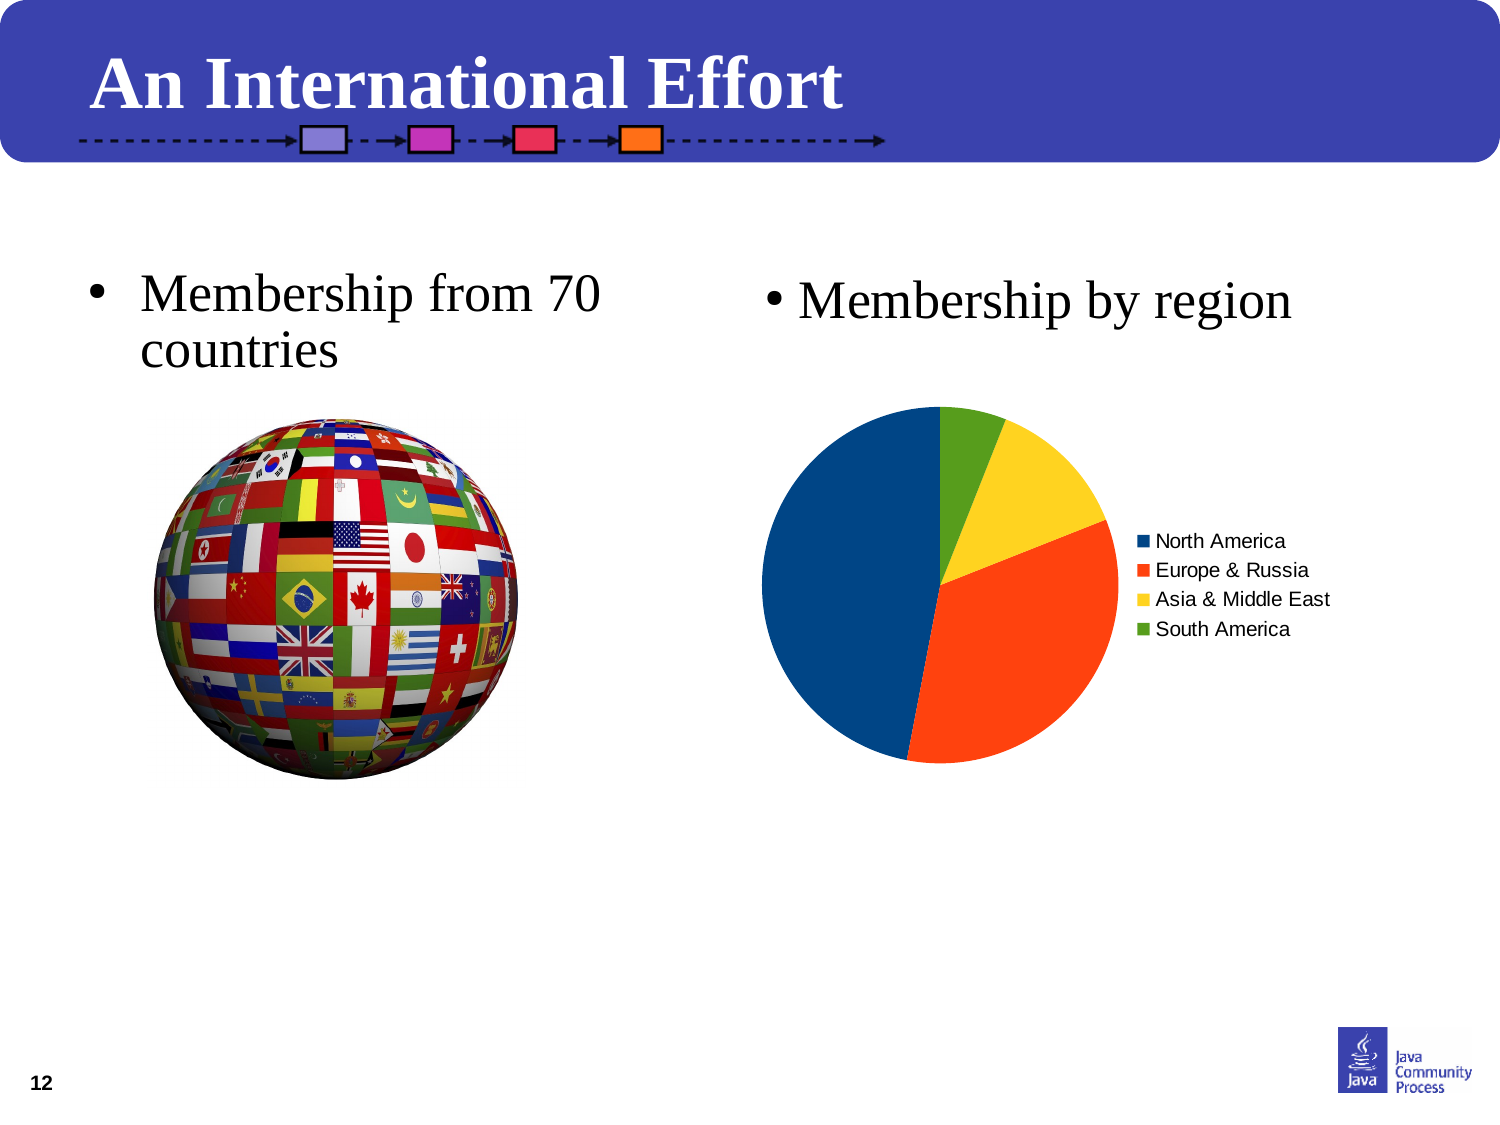

# An International Effort
### Chart
| Category | Column 1 |
|---|---|
| North America | 0.47 |
| Europe & Russia | 0.34 |
| Asia & Middle East | 0.13 |
| South America | 0.06 | Membership by region
Membership from 70 countries